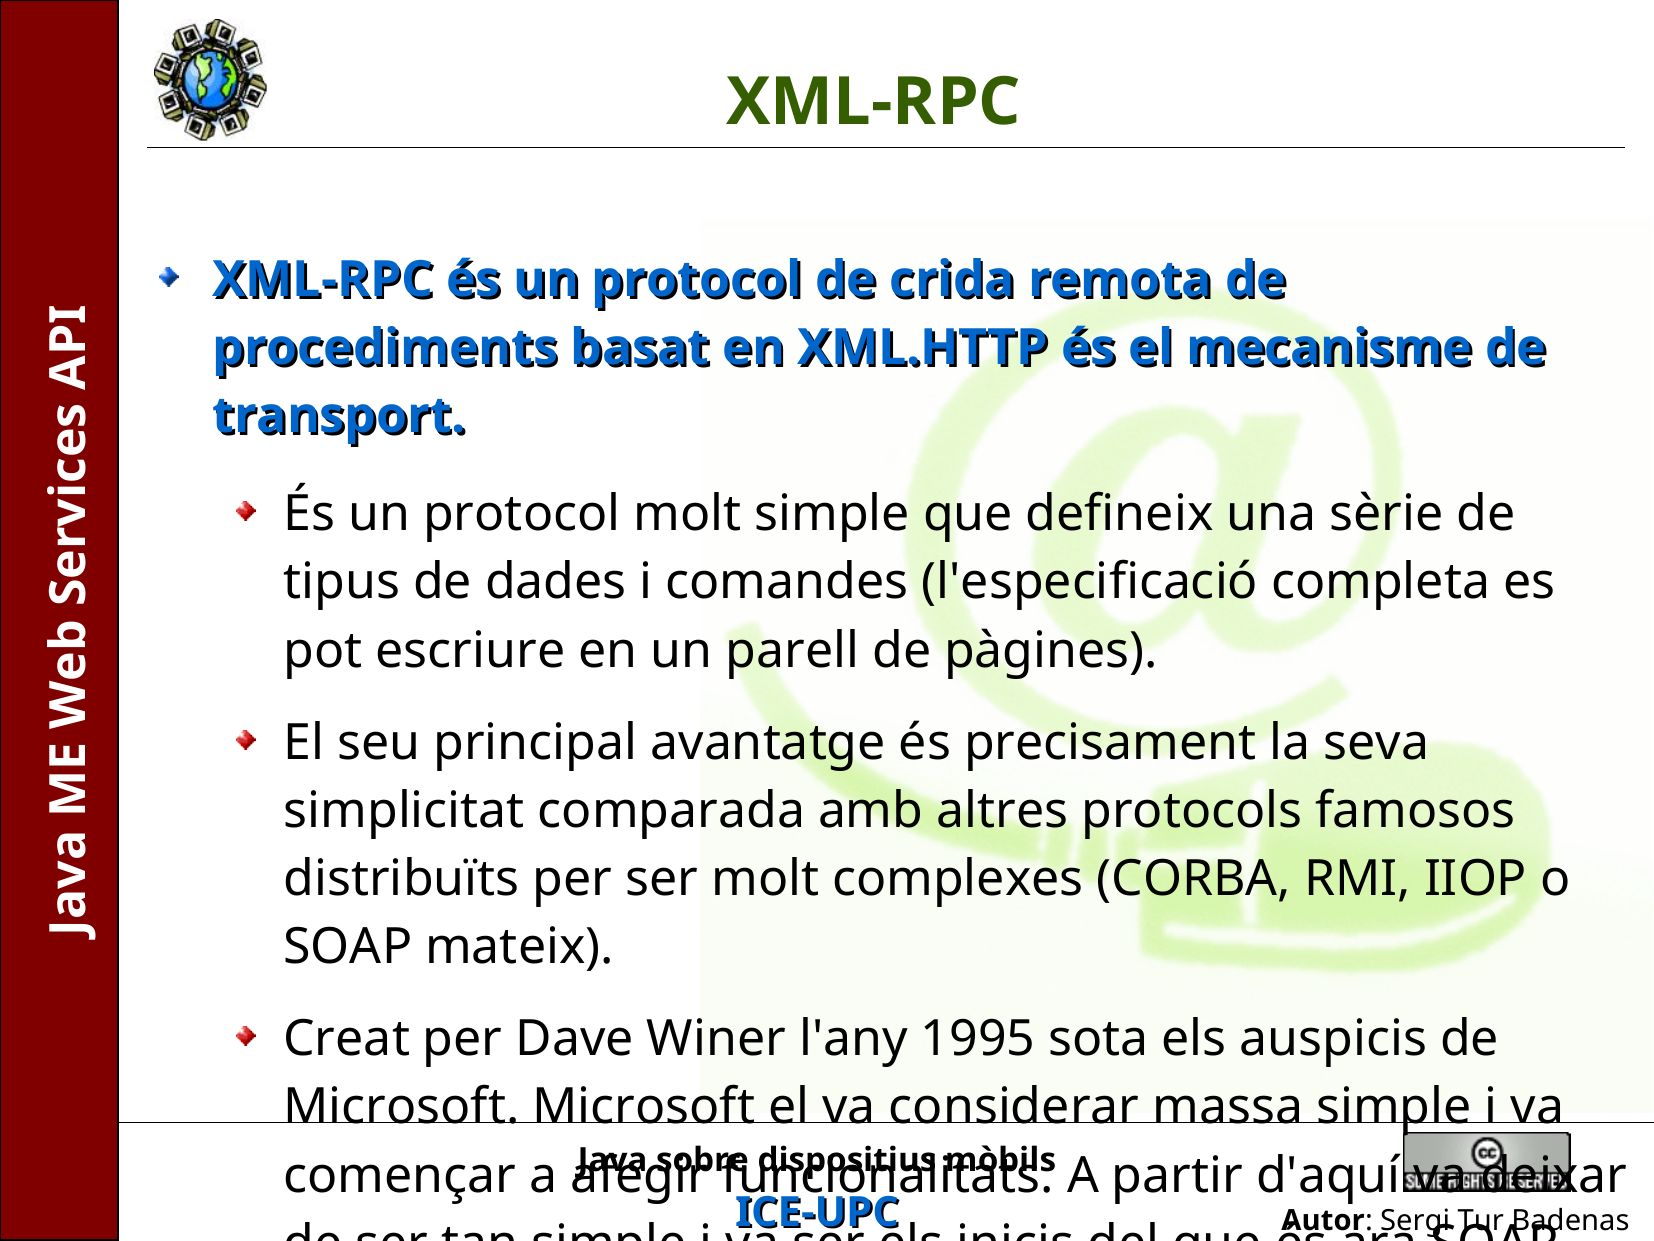

# XML-RPC
XML-RPC és un protocol de crida remota de procediments basat en XML.HTTP és el mecanisme de transport.
És un protocol molt simple que defineix una sèrie de tipus de dades i comandes (l'especificació completa es pot escriure en un parell de pàgines).
El seu principal avantatge és precisament la seva simplicitat comparada amb altres protocols famosos distribuïts per ser molt complexes (CORBA, RMI, IIOP o SOAP mateix).
Creat per Dave Winer l'any 1995 sota els auspicis de Microsoft. Microsoft el va considerar massa simple i va començar a afegir funcionalitats. A partir d'aquí va deixar de ser tan simple i va ser els inicis del que és ara SOAP.